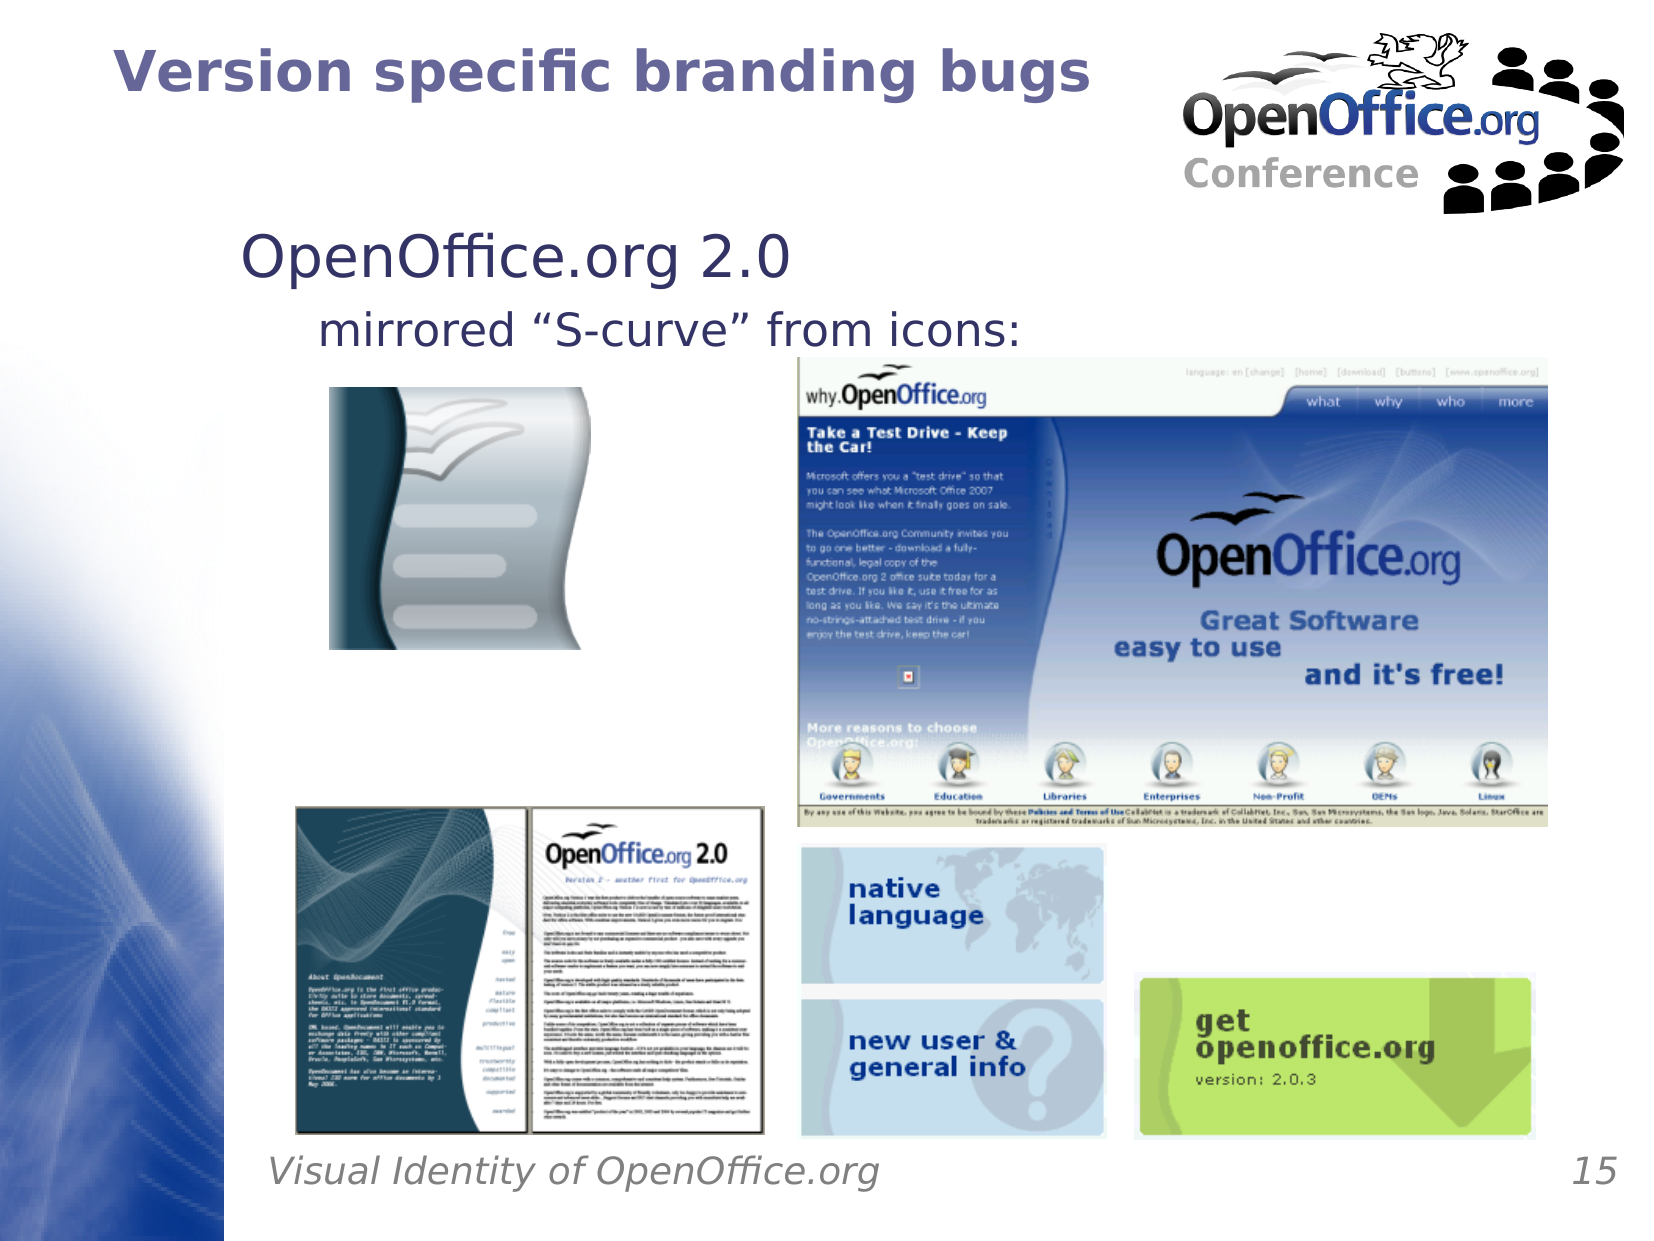

# Version specific branding bugs
OpenOffice.org 2.0
mirrored “S-curve” from icons: